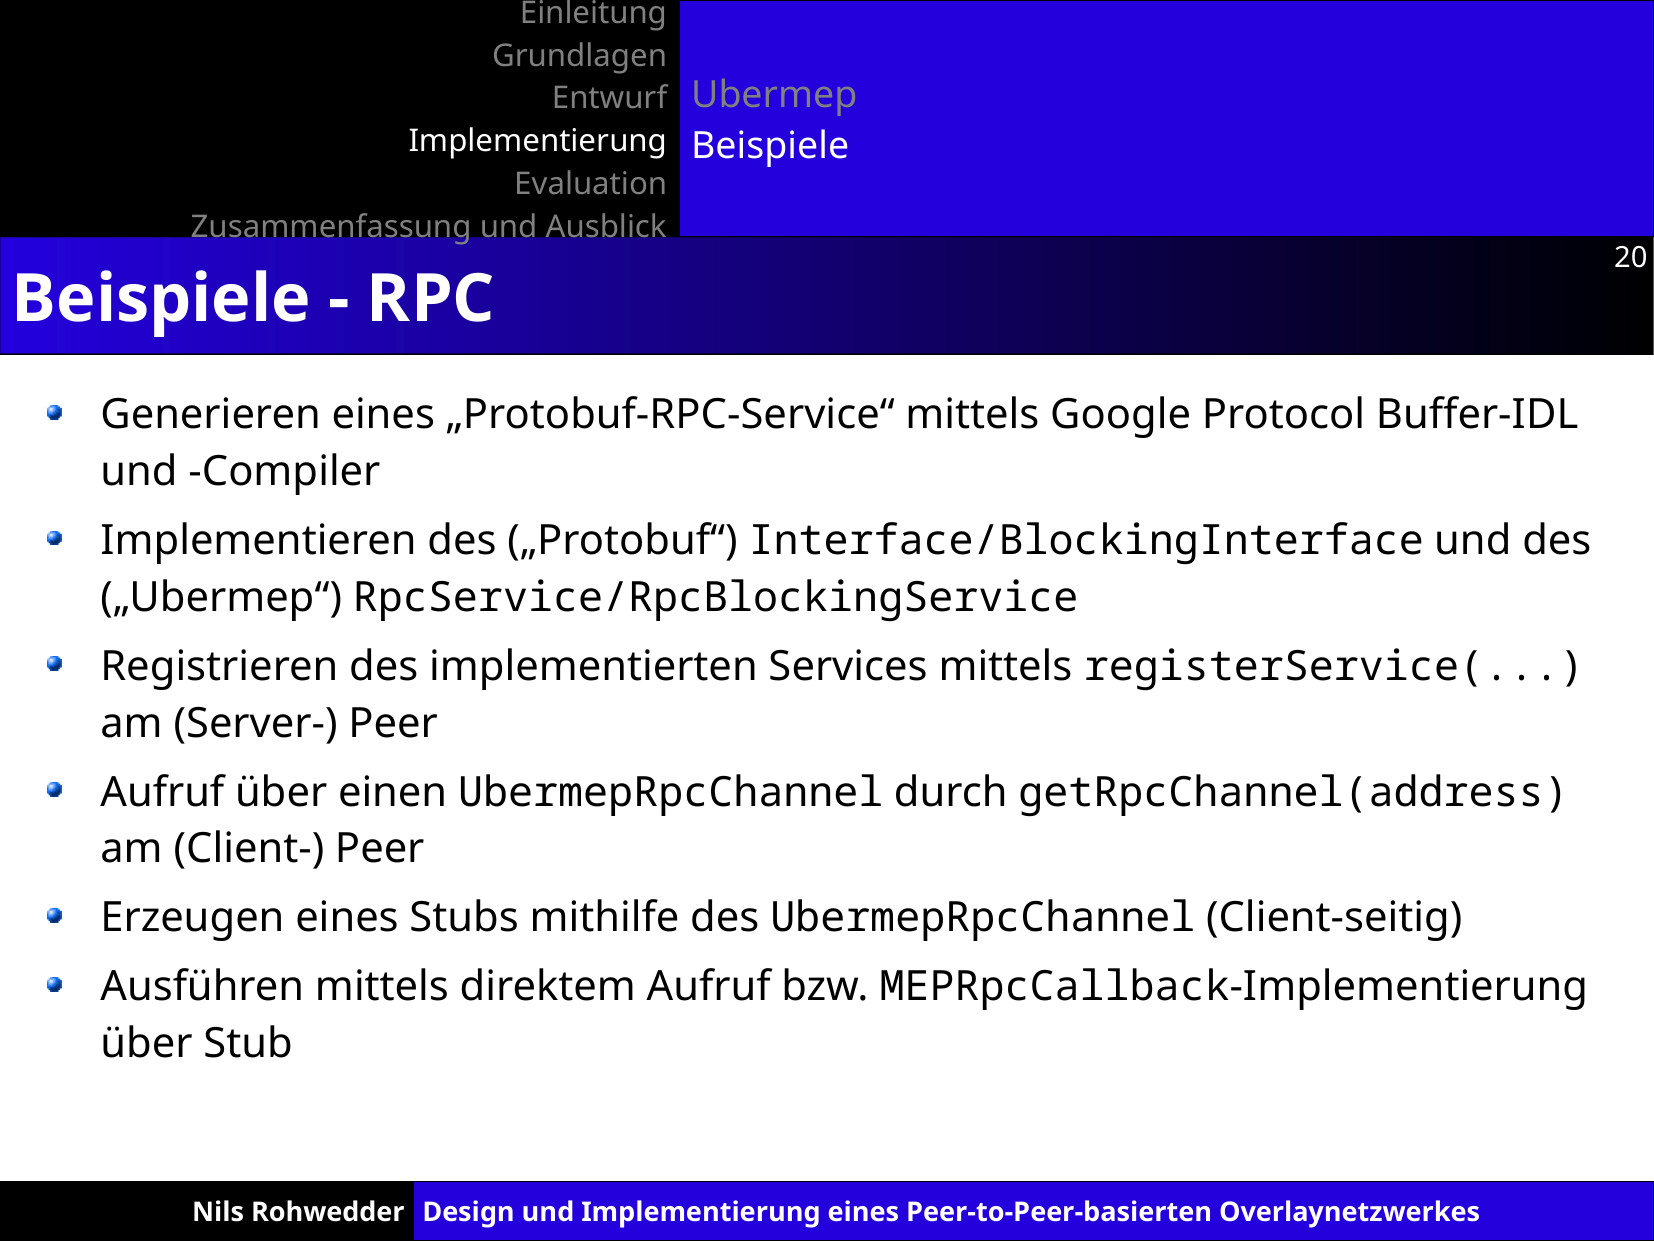

# Beispiele - RPC
20
Generieren eines „Protobuf-RPC-Service“ mittels Google Protocol Buffer-IDL und -Compiler
Implementieren des („Protobuf“) Interface/BlockingInterface und des („Ubermep“) RpcService/RpcBlockingService
Registrieren des implementierten Services mittels registerService(...) am (Server-) Peer
Aufruf über einen UbermepRpcChannel durch getRpcChannel(address) am (Client-) Peer
Erzeugen eines Stubs mithilfe des UbermepRpcChannel (Client-seitig)
Ausführen mittels direktem Aufruf bzw. MEPRpcCallback-Implementierung über Stub